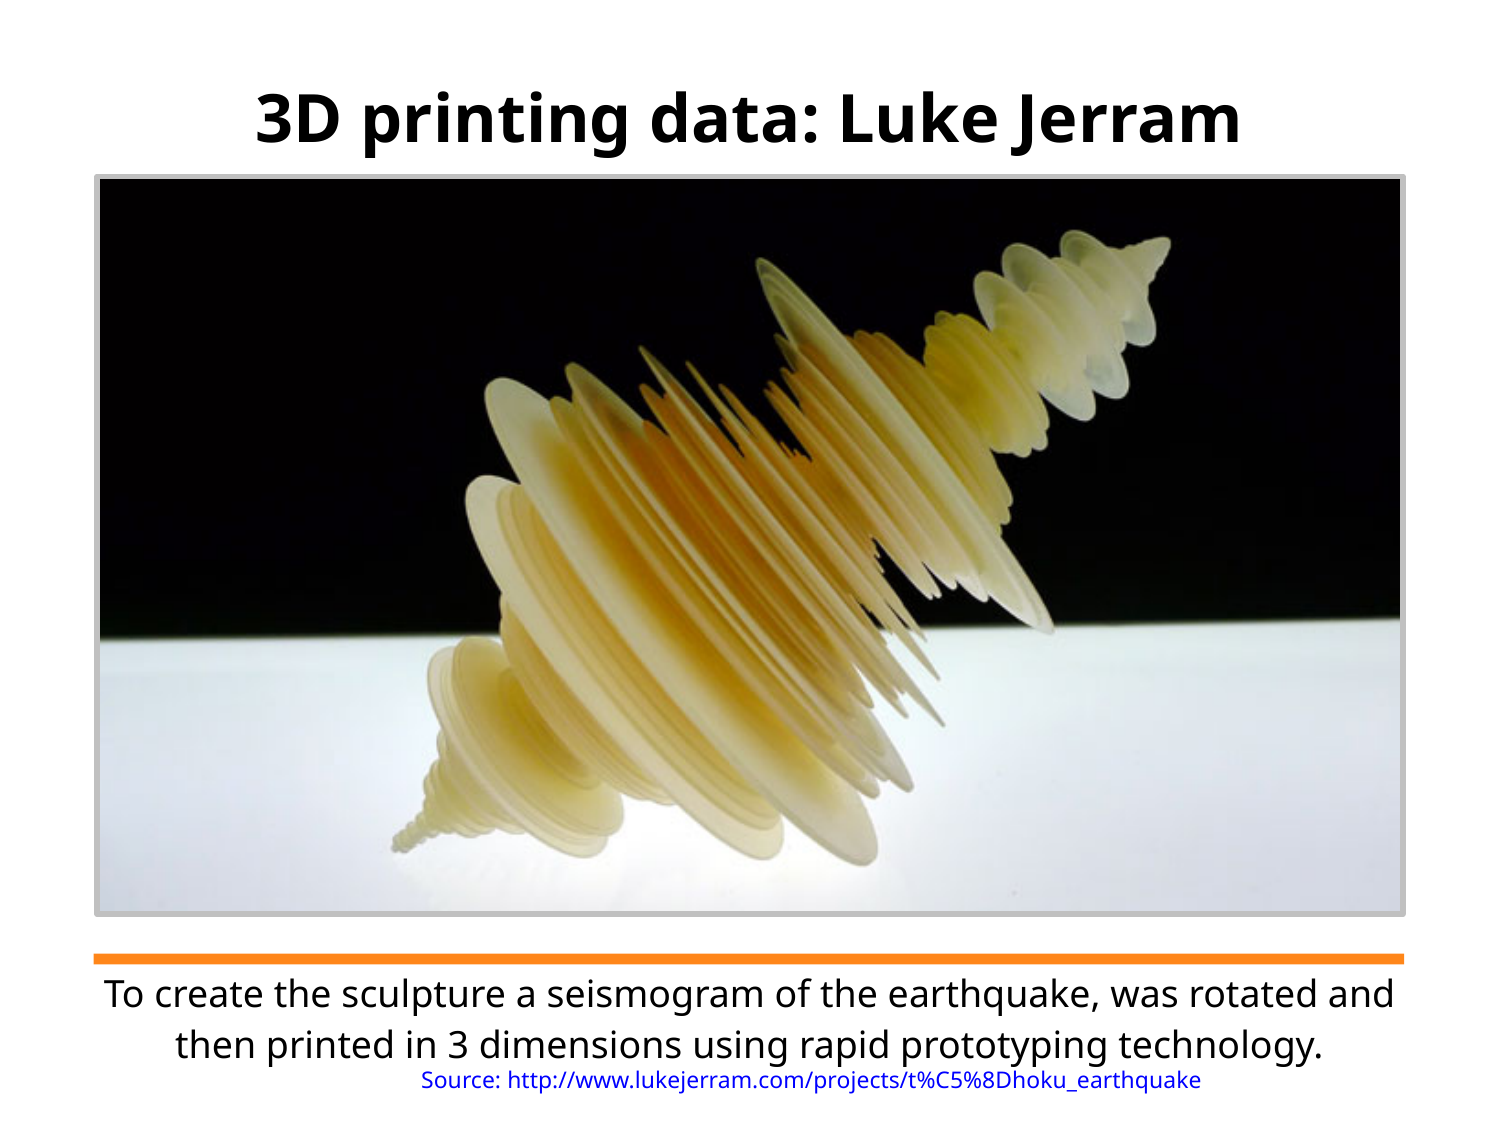

# 3D printing data: Luke Jerram
To create the sculpture a seismogram of the earthquake, was rotated and then printed in 3 dimensions using rapid prototyping technology.
Source: http://www.lukejerram.com/projects/t%C5%8Dhoku_earthquake